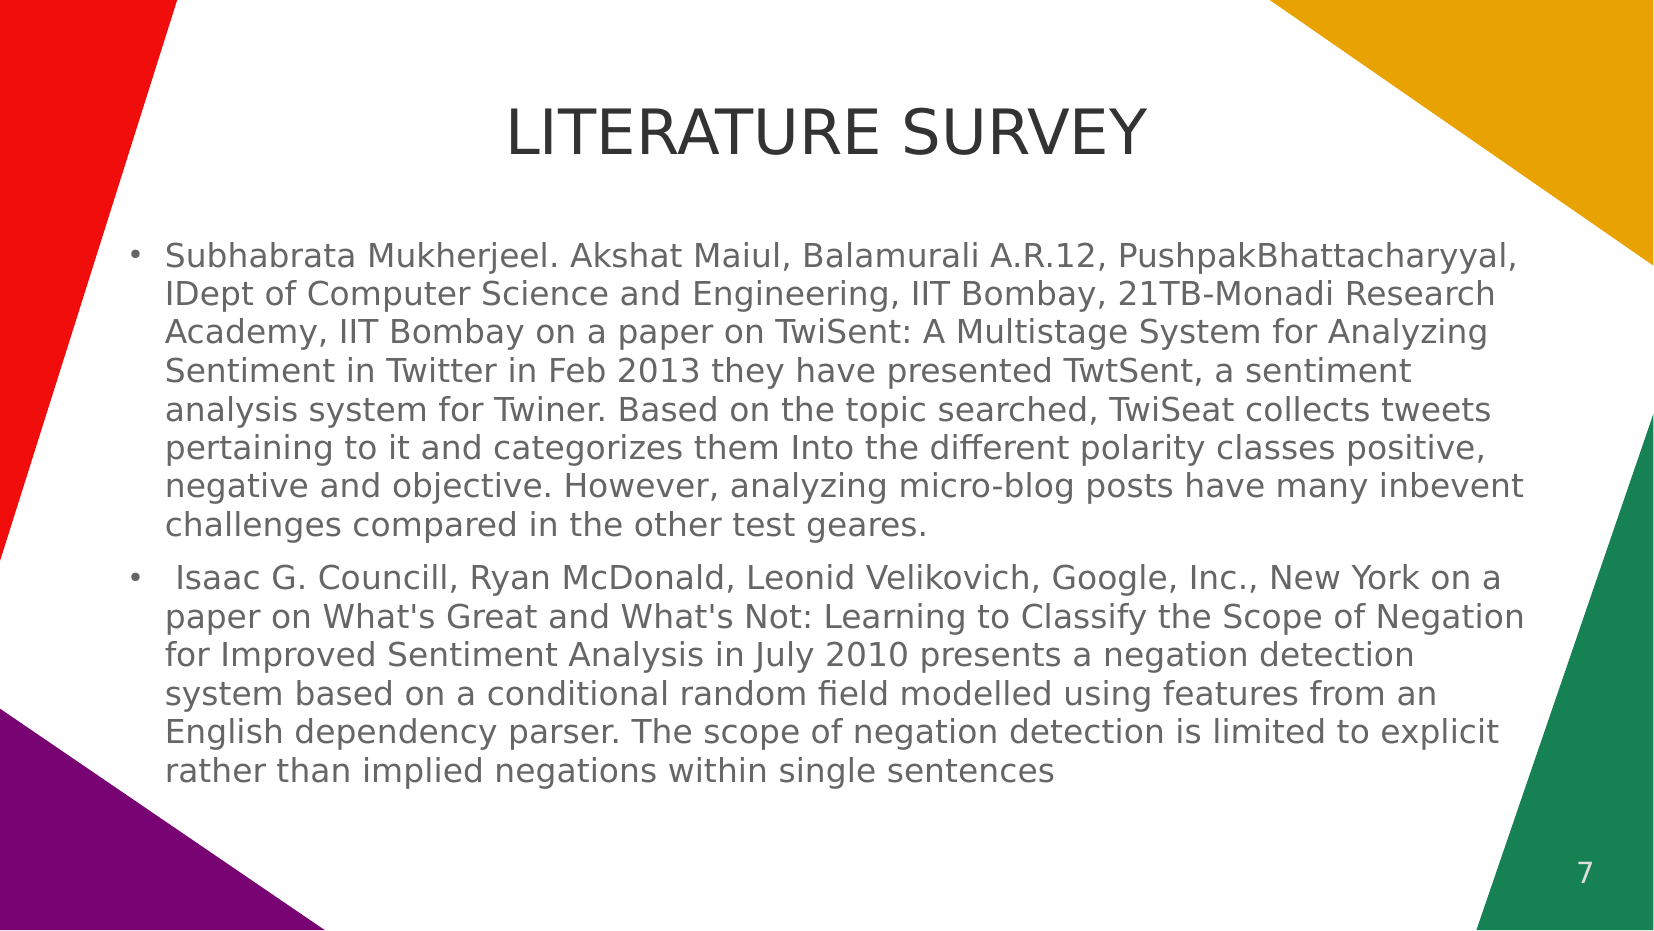

# LITERATURE SURVEY
Subhabrata Mukherjeel. Akshat Maiul, Balamurali A.R.12, PushpakBhattacharyyal, IDept of Computer Science and Engineering, IIT Bombay, 21TB-Monadi Research Academy, IIT Bombay on a paper on TwiSent: A Multistage System for Analyzing Sentiment in Twitter in Feb 2013 they have presented TwtSent, a sentiment analysis system for Twiner. Based on the topic searched, TwiSeat collects tweets pertaining to it and categorizes them Into the different polarity classes positive, negative and objective. However, analyzing micro-blog posts have many inbevent challenges compared in the other test geares.
 Isaac G. Councill, Ryan McDonald, Leonid Velikovich, Google, Inc., New York on a paper on What's Great and What's Not: Learning to Classify the Scope of Negation for Improved Sentiment Analysis in July 2010 presents a negation detection system based on a conditional random field modelled using features from an English dependency parser. The scope of negation detection is limited to explicit rather than implied negations within single sentences
7